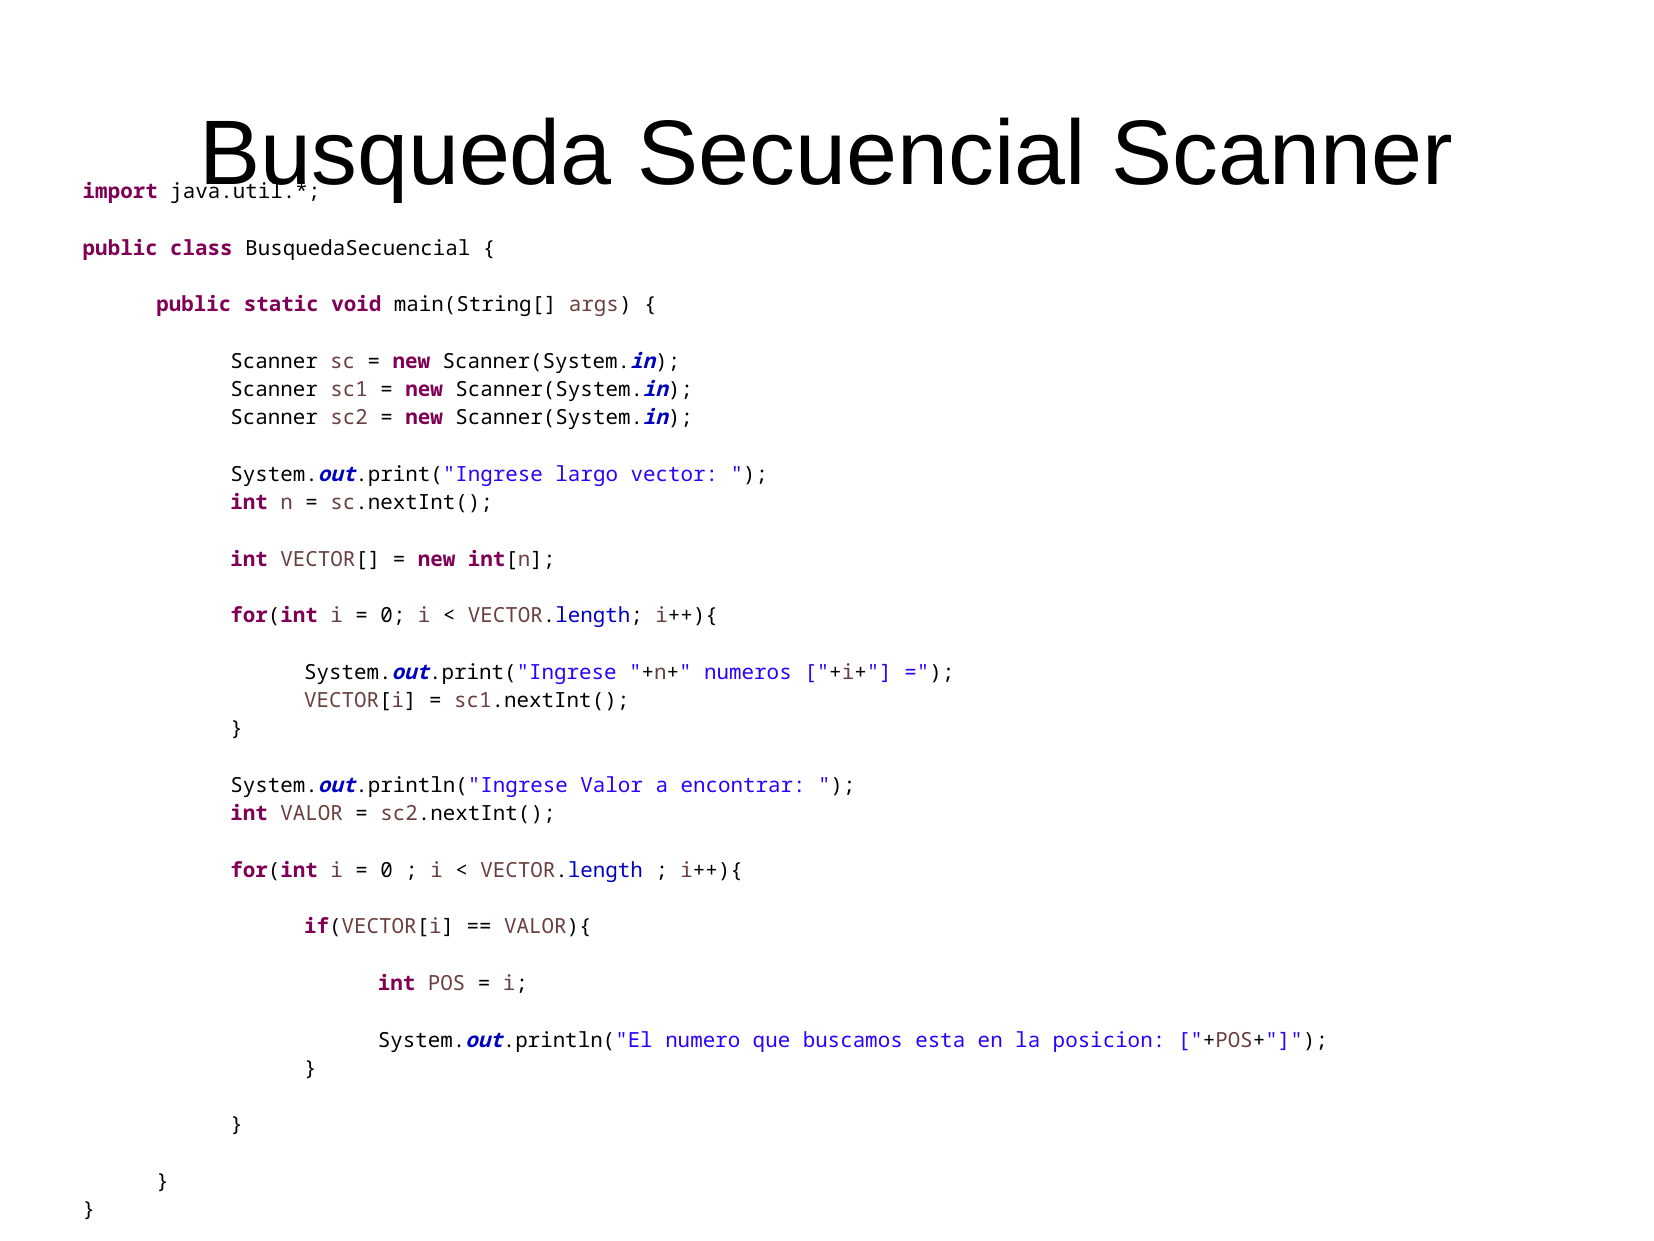

# Busqueda Secuencial Scanner
import java.util.*;
public class BusquedaSecuencial {
	public static void main(String[] args) {
		Scanner sc = new Scanner(System.in);
		Scanner sc1 = new Scanner(System.in);
		Scanner sc2 = new Scanner(System.in);
		System.out.print("Ingrese largo vector: ");
		int n = sc.nextInt();
		int VECTOR[] = new int[n];
		for(int i = 0; i < VECTOR.length; i++){
		 	System.out.print("Ingrese "+n+" numeros ["+i+"] =");
	 		VECTOR[i] = sc1.nextInt();
		}
		System.out.println("Ingrese Valor a encontrar: ");
		int VALOR = sc2.nextInt();
		for(int i = 0 ; i < VECTOR.length ; i++){
			if(VECTOR[i] == VALOR){
				int POS = i;
				System.out.println("El numero que buscamos esta en la posicion: ["+POS+"]");
			}
		}
	}
}